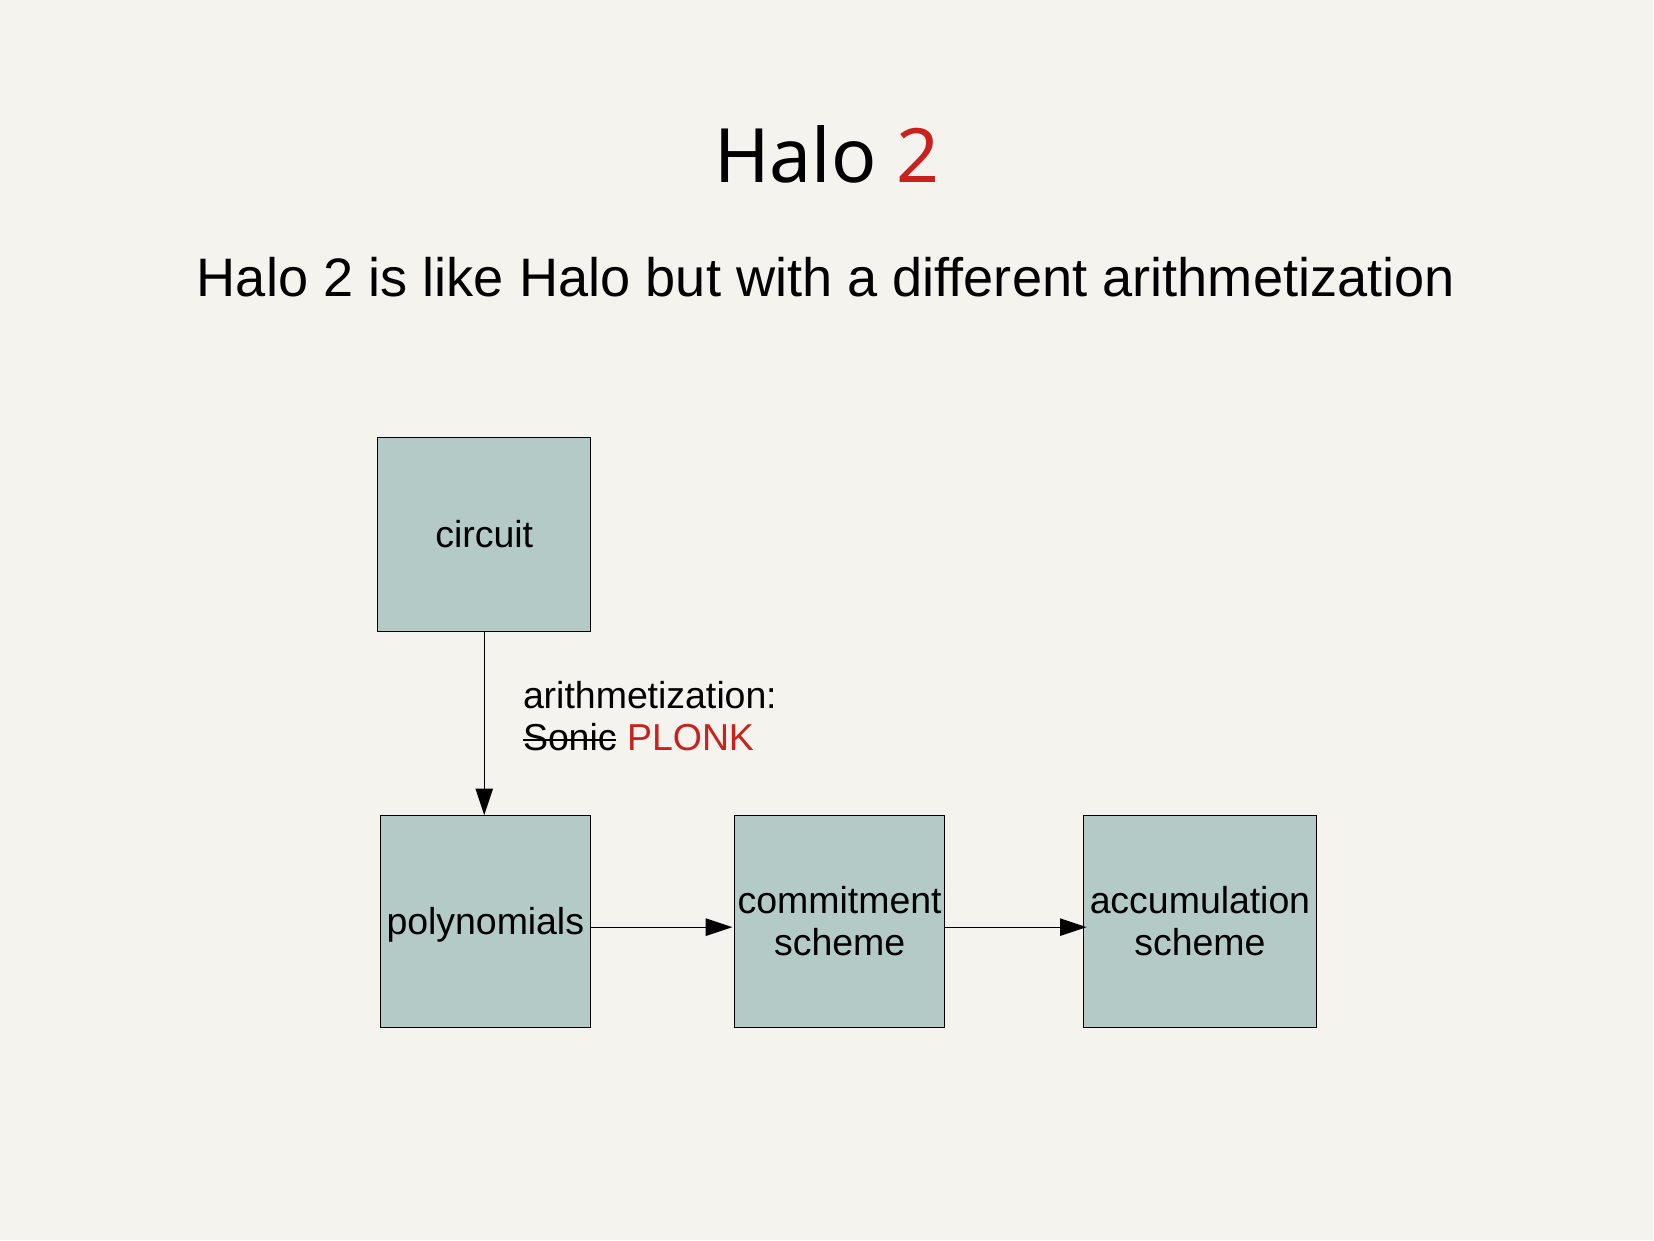

# Halo 2
Halo 2 is like Halo but with a different arithmetization
circuit
arithmetization:
Sonic PLONK
polynomials
commitment
scheme
accumulation
scheme